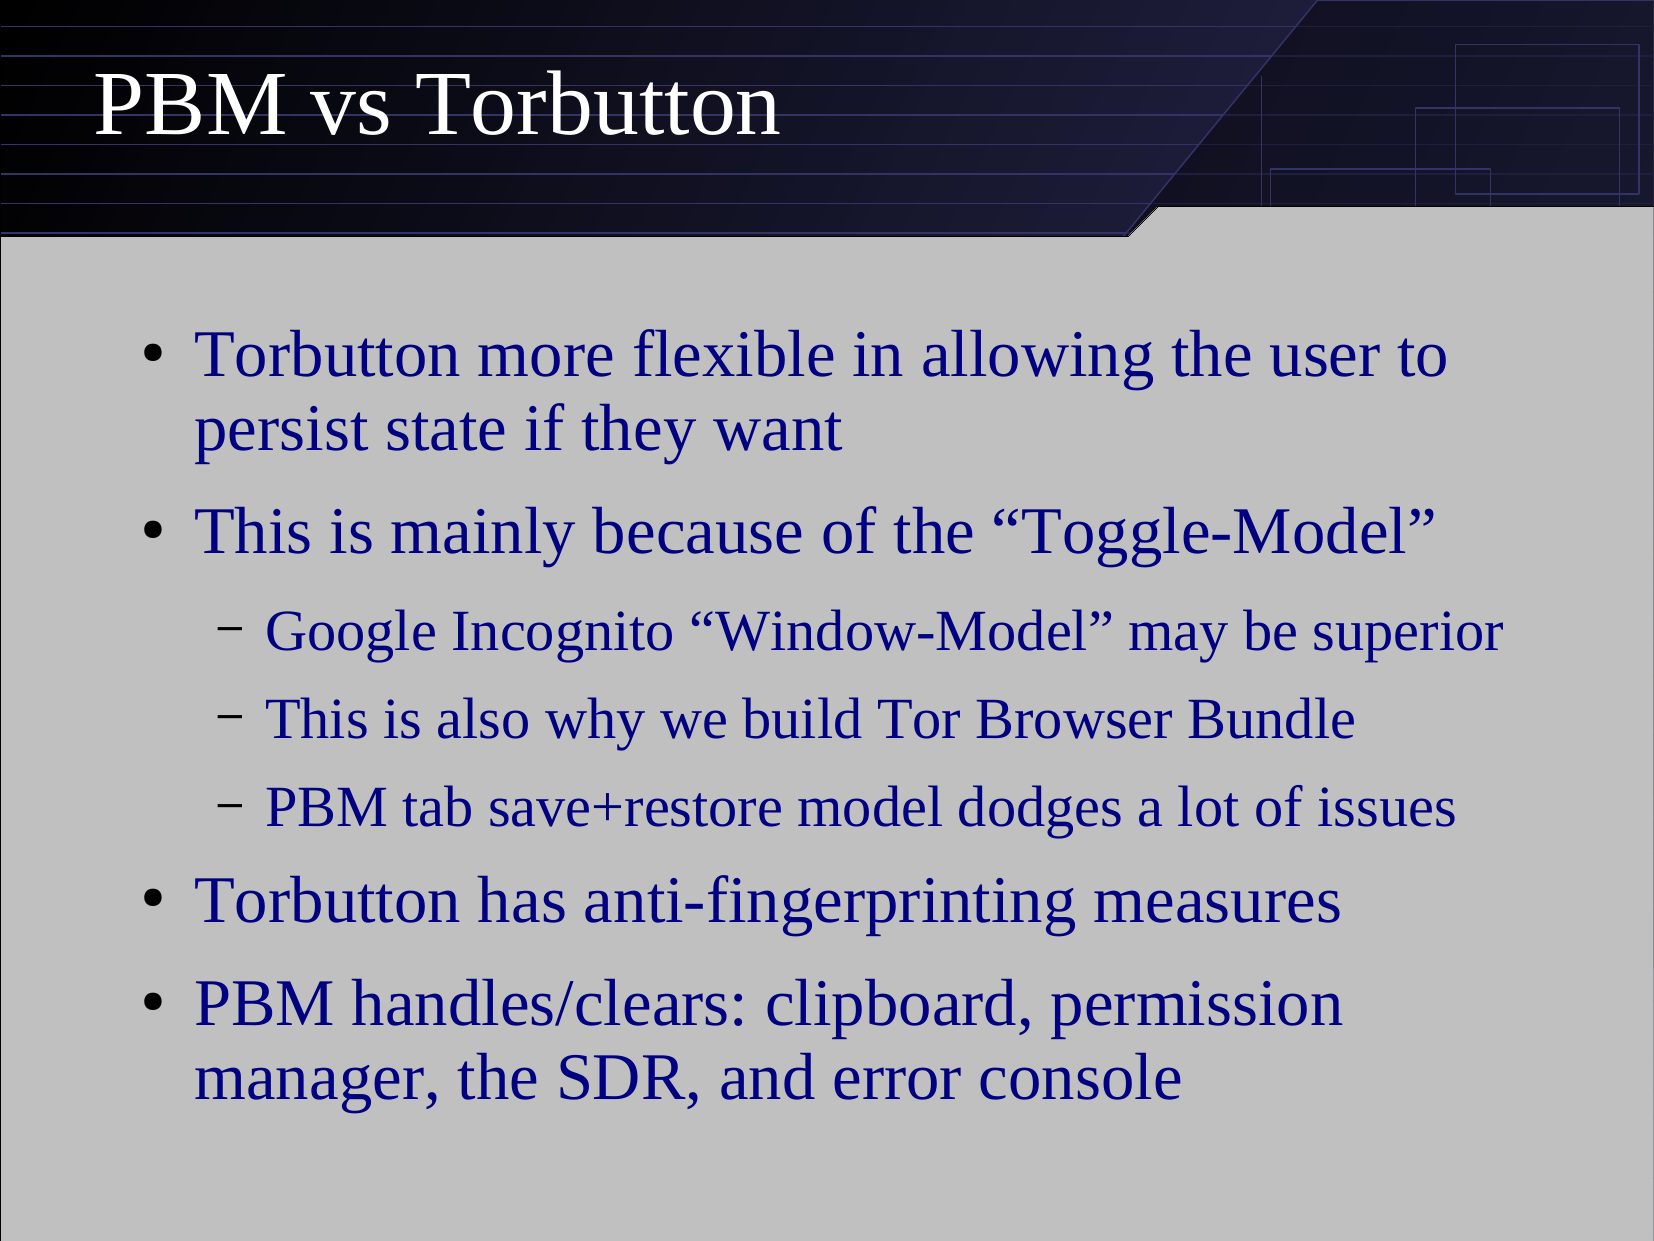

# PBM vs Torbutton
Torbutton more flexible in allowing the user to persist state if they want
This is mainly because of the “Toggle-Model”
Google Incognito “Window-Model” may be superior
This is also why we build Tor Browser Bundle
PBM tab save+restore model dodges a lot of issues
Torbutton has anti-fingerprinting measures
PBM handles/clears: clipboard, permission manager, the SDR, and error console